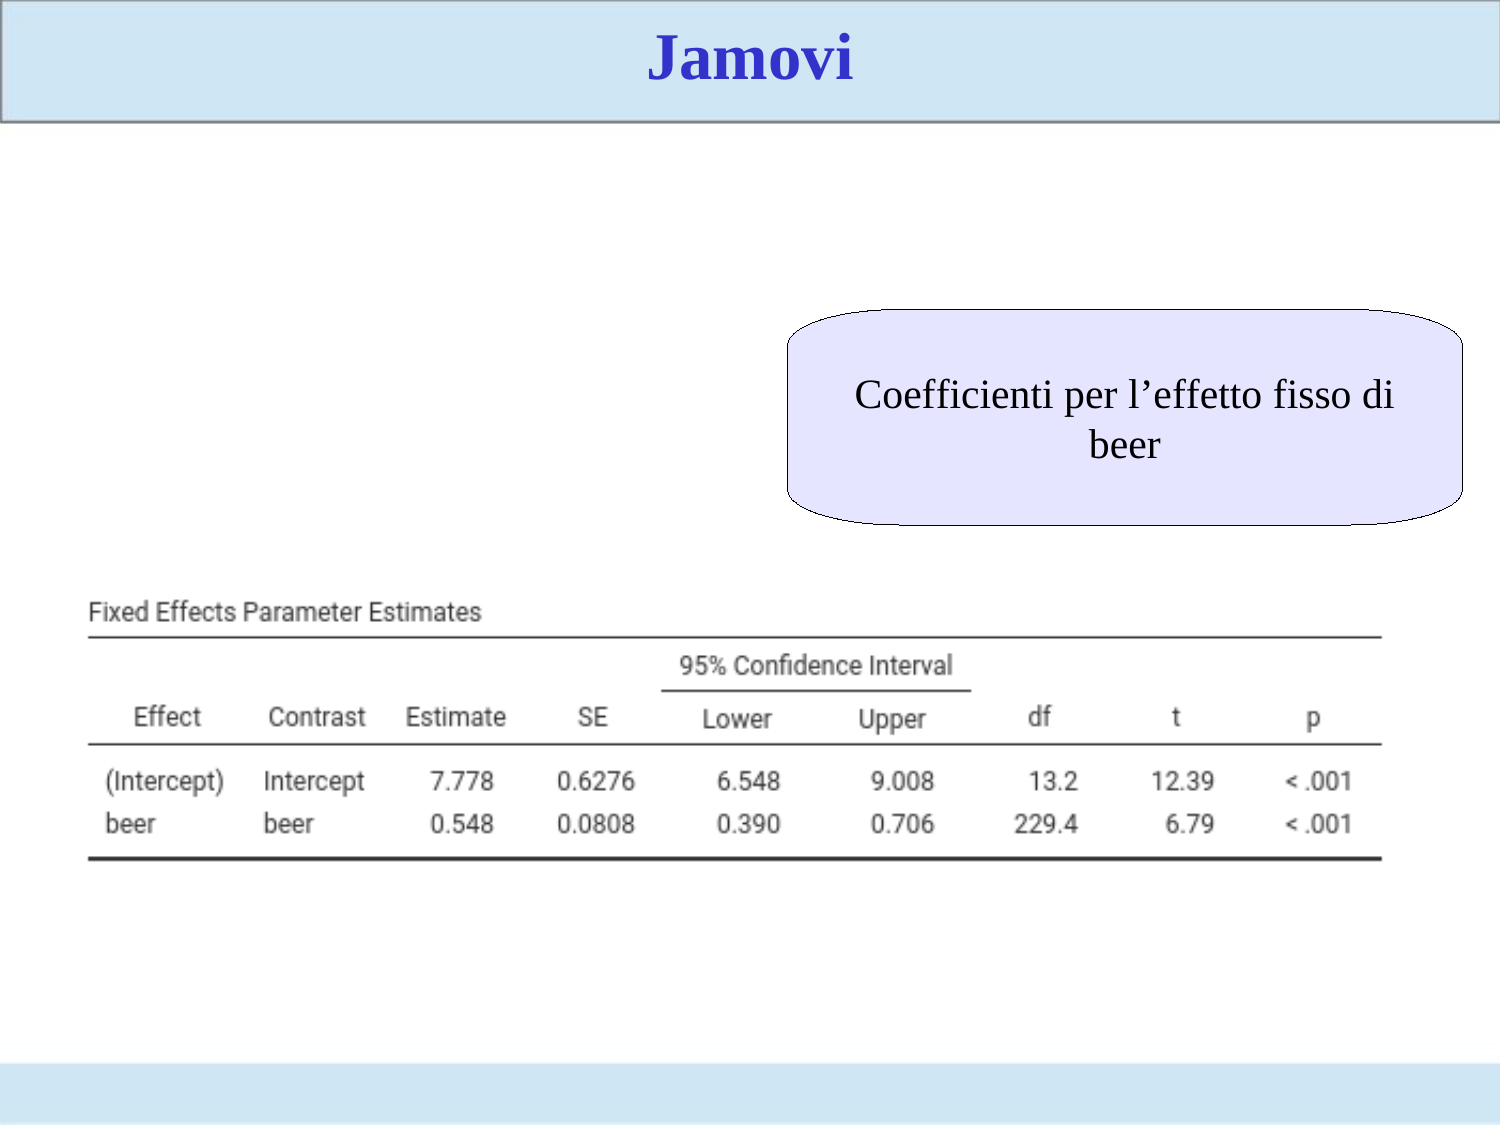

# Jamovi
Coefficienti per l’effetto fisso di beer
60